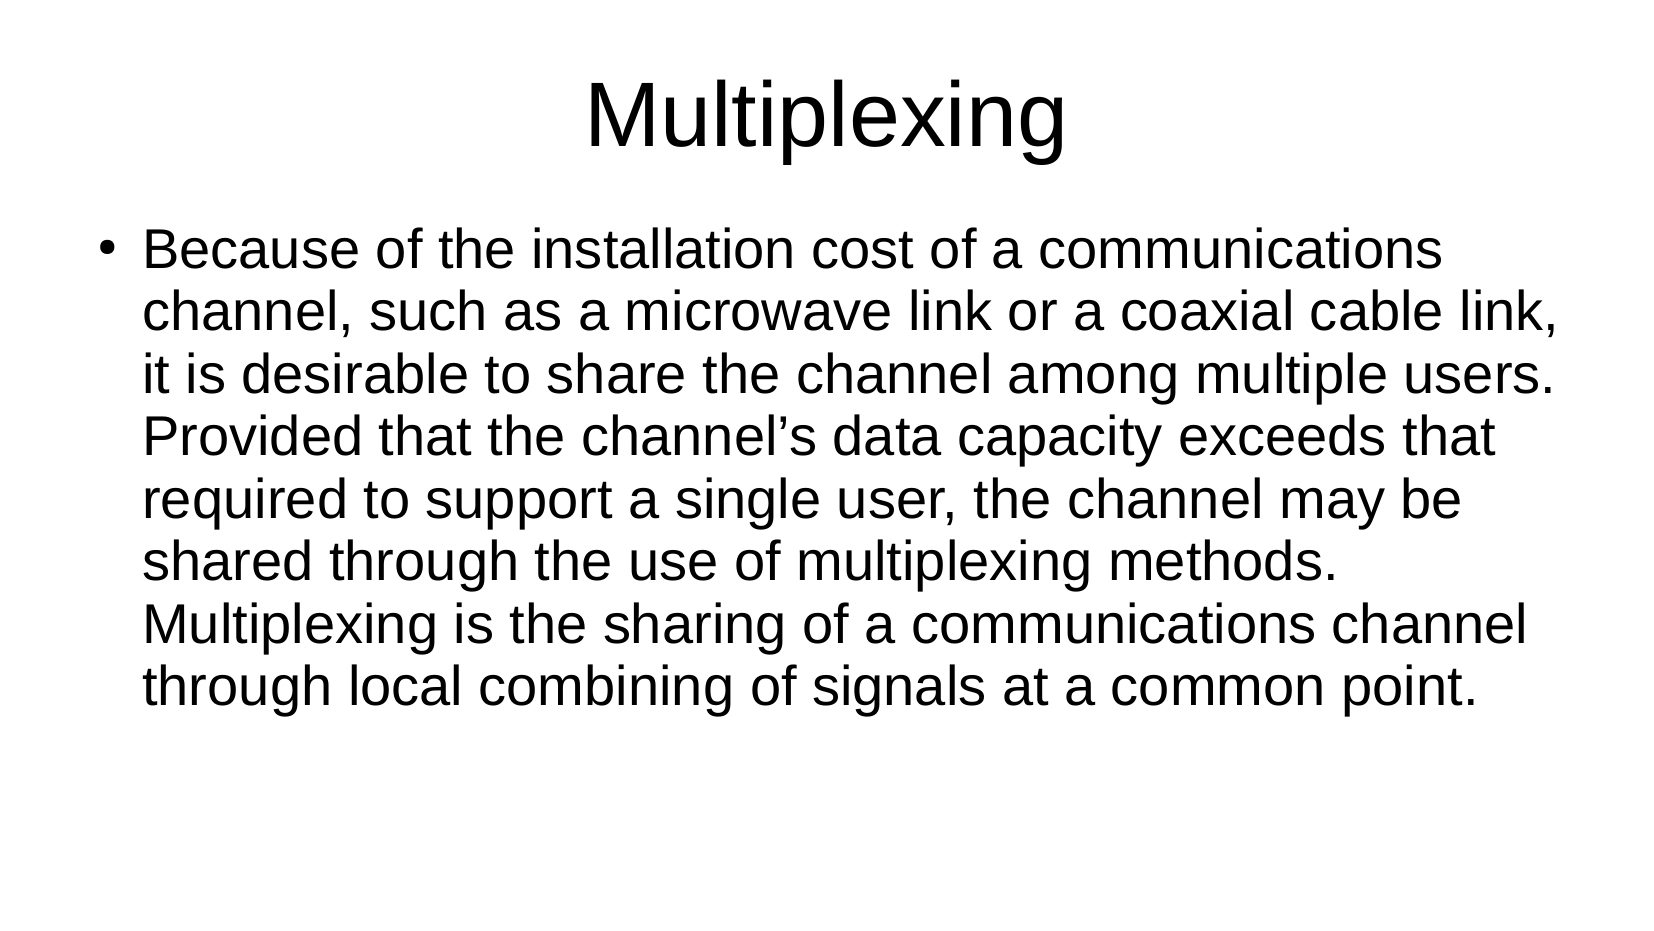

# Multiplexing
Because of the installation cost of a communications channel, such as a microwave link or a coaxial cable link, it is desirable to share the channel among multiple users. Provided that the channel’s data capacity exceeds that required to support a single user, the channel may be shared through the use of multiplexing methods. Multiplexing is the sharing of a communications channel through local combining of signals at a common point.